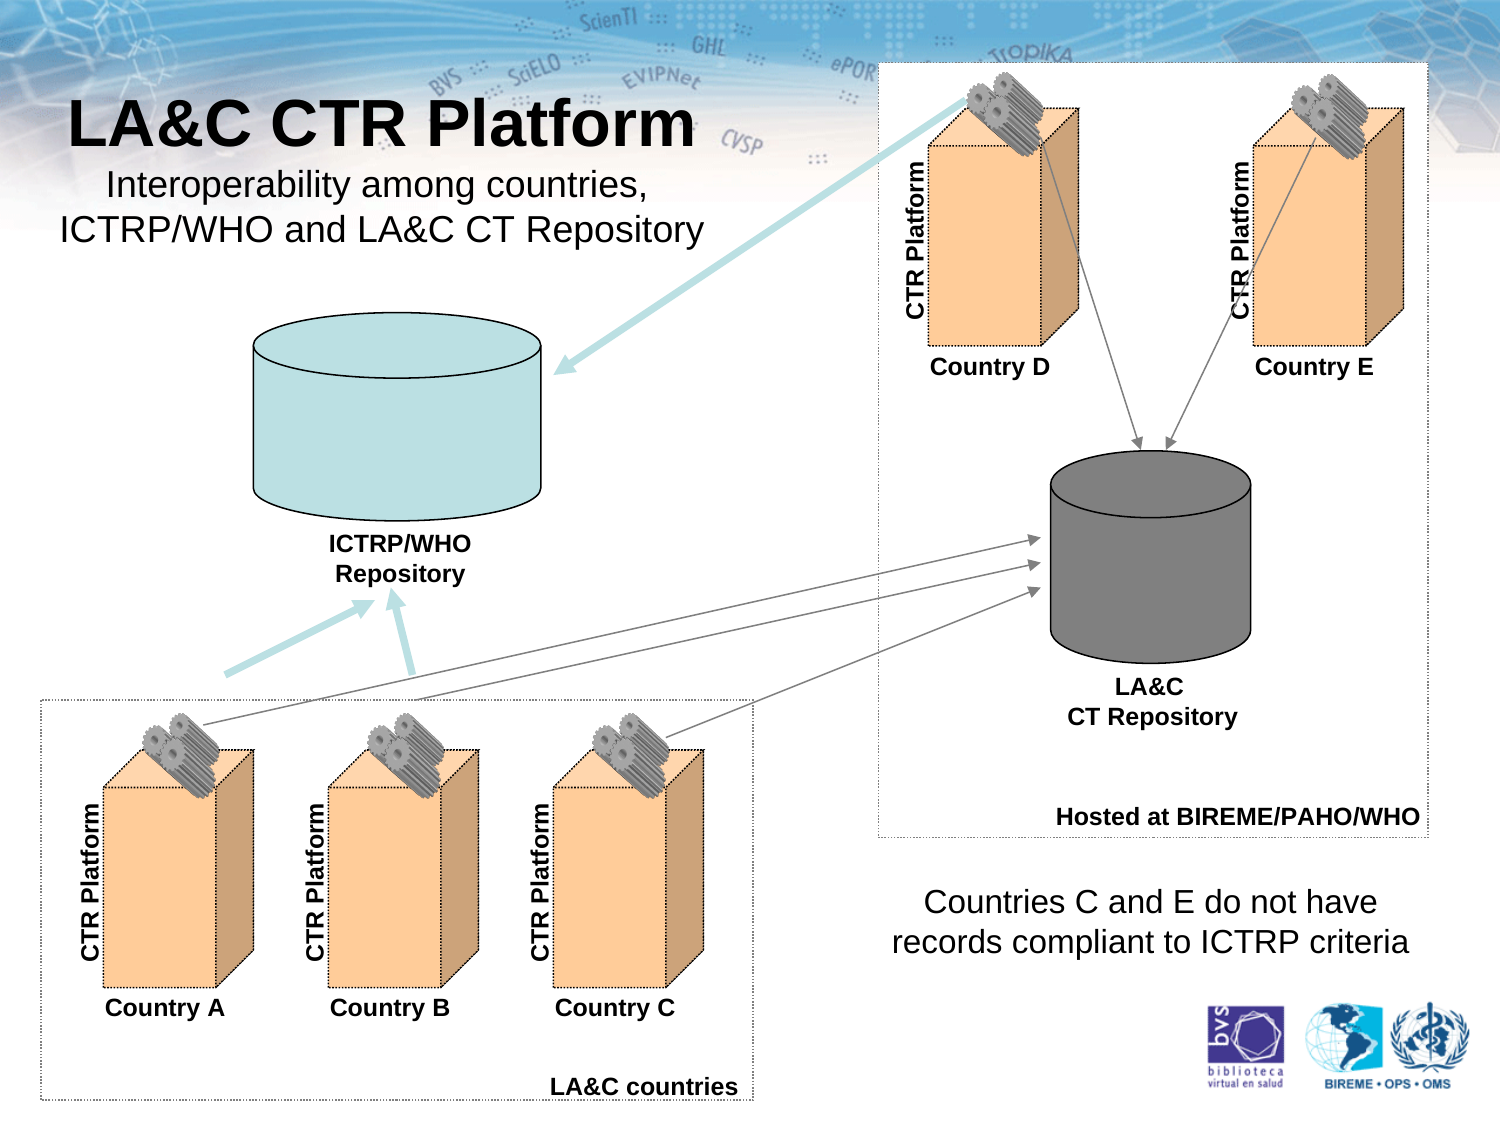

CTR Platform
Country D
LA&C CTR Platform
Interoperability among countries,
ICTRP/WHO and LA&C CT Repository
CTR Platform
Country E
ICTRP/WHO
Repository
LA&C
CT Repository
CTR Platform
Country A
CTR Platform
Country B
CTR Platform
Country C
Hosted at BIREME/PAHO/WHO
Countries C and E do not have
records compliant to ICTRP criteria
LA&C countries